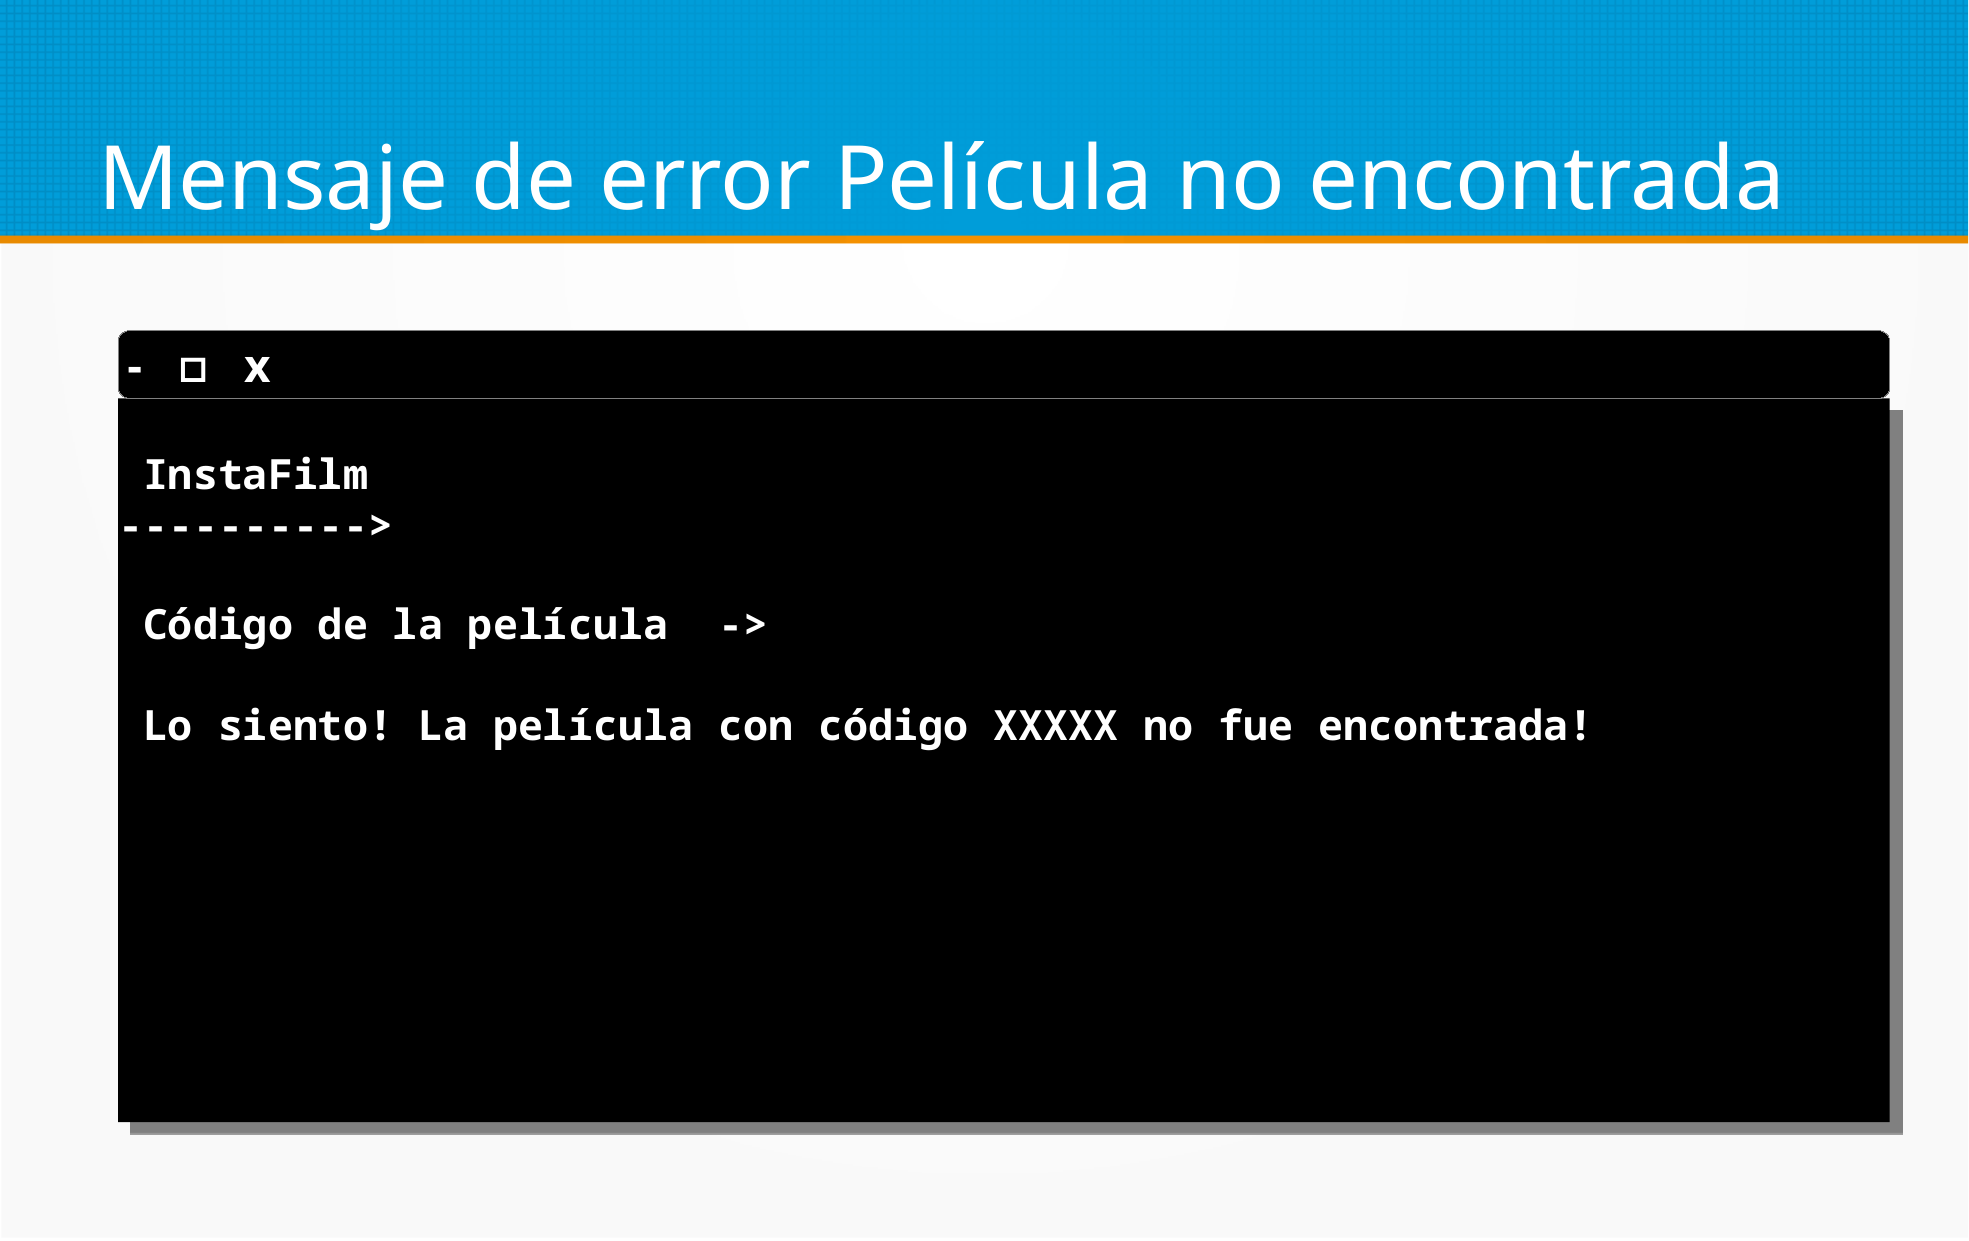

# Mensaje de error Película no encontrada
- □ x
 InstaFilm
---------->
 Código de la película ->
 Lo siento! La película con código XXXXX no fue encontrada!